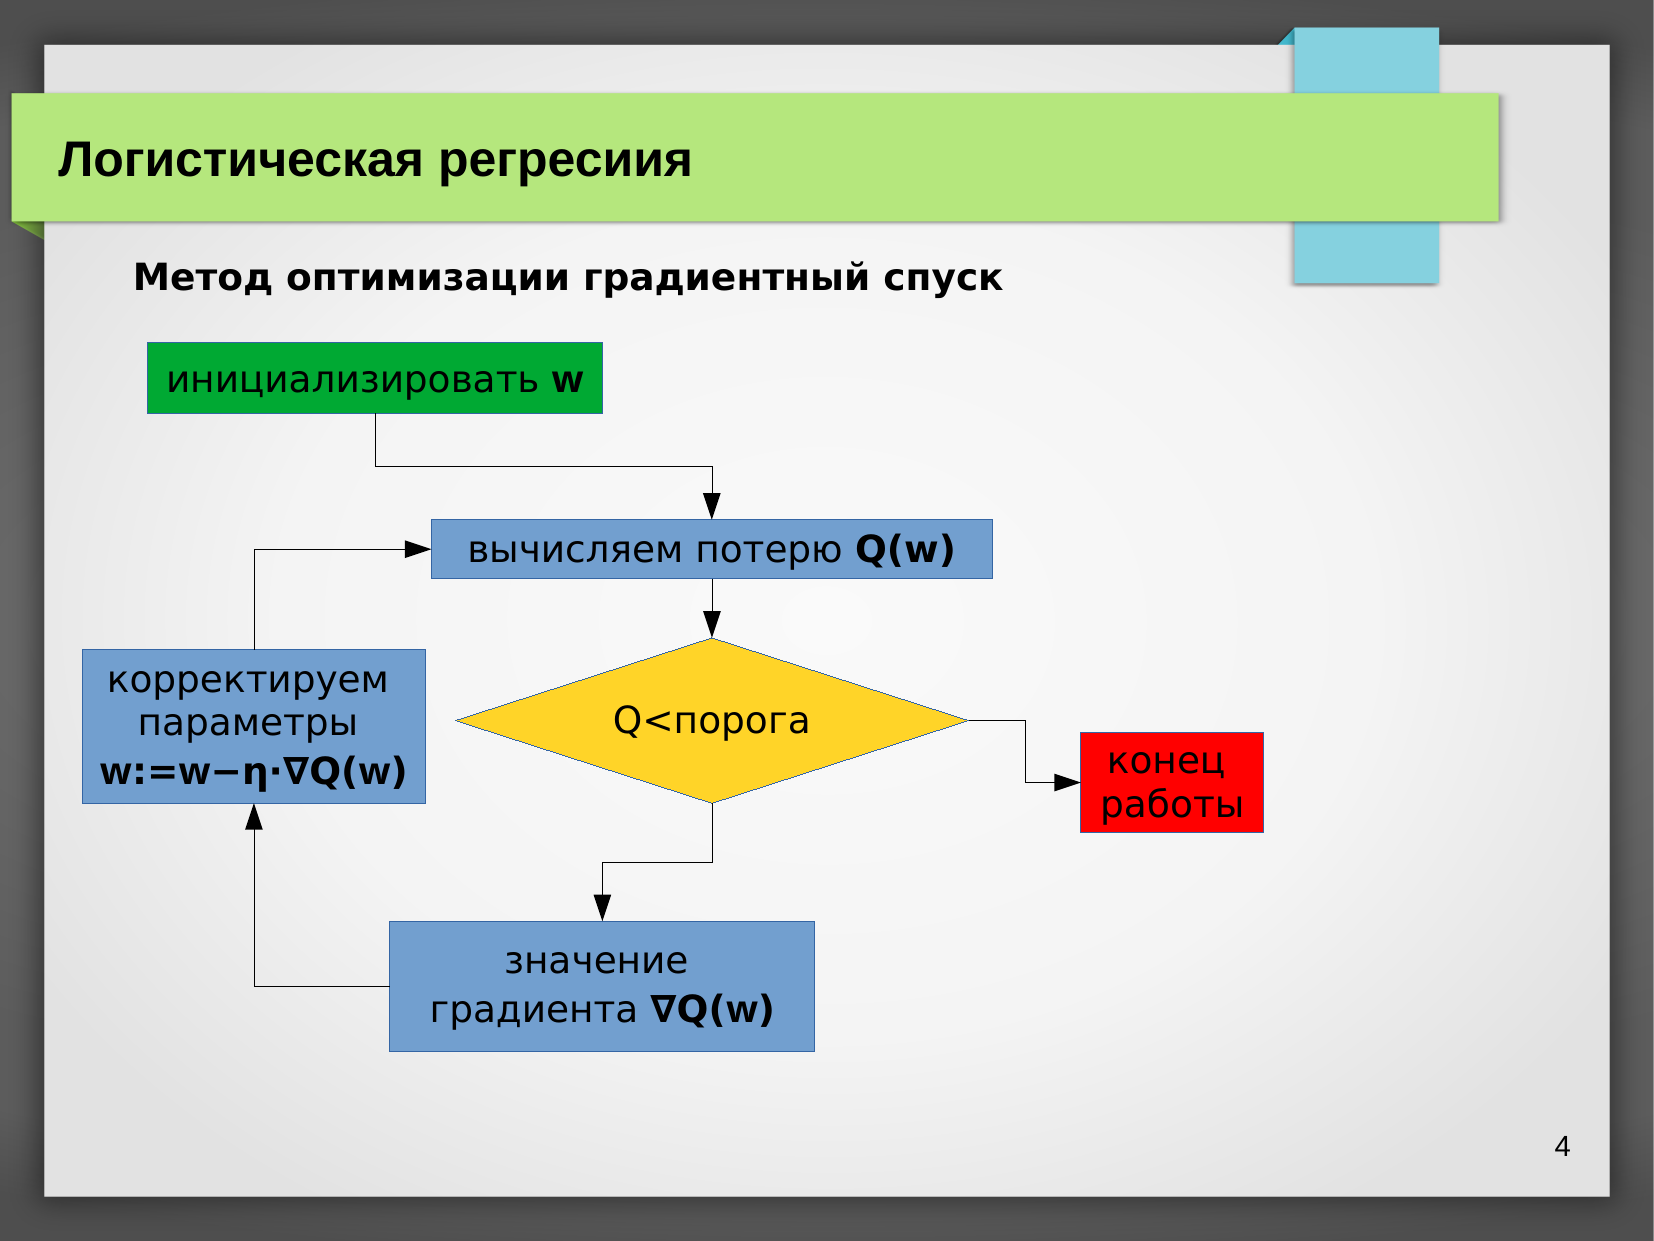

# Логистическая регресиия
Метод оптимизации градиентный спуск
инициализировать w
вычисляем потерю Q(w)
Q<порога
корректируем
параметры
w:=w−η⋅∇Q(w)
конец
работы
значение
градиента ∇Q(w)
4